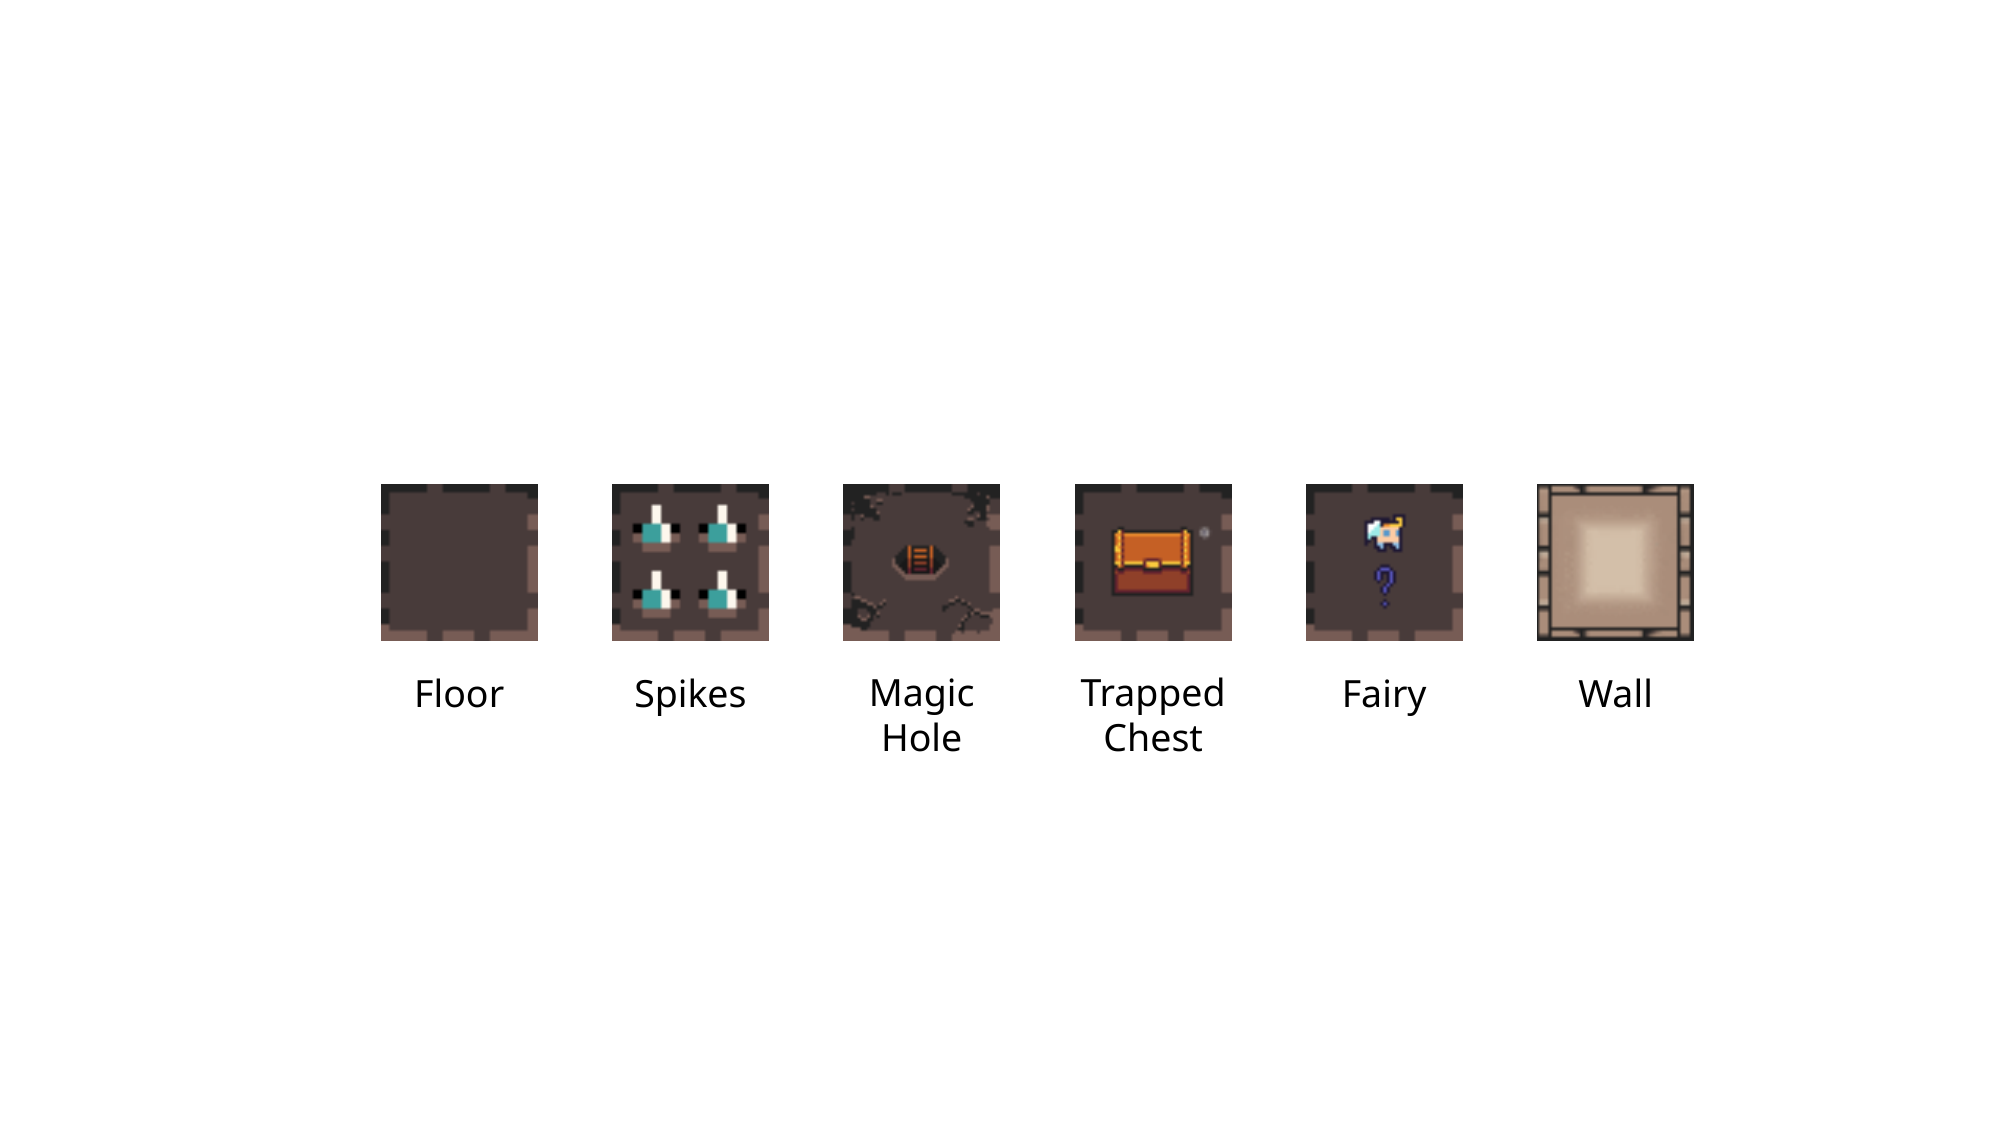

Magic
Hole
Trapped
Chest
Floor
Spikes
Fairy
Wall